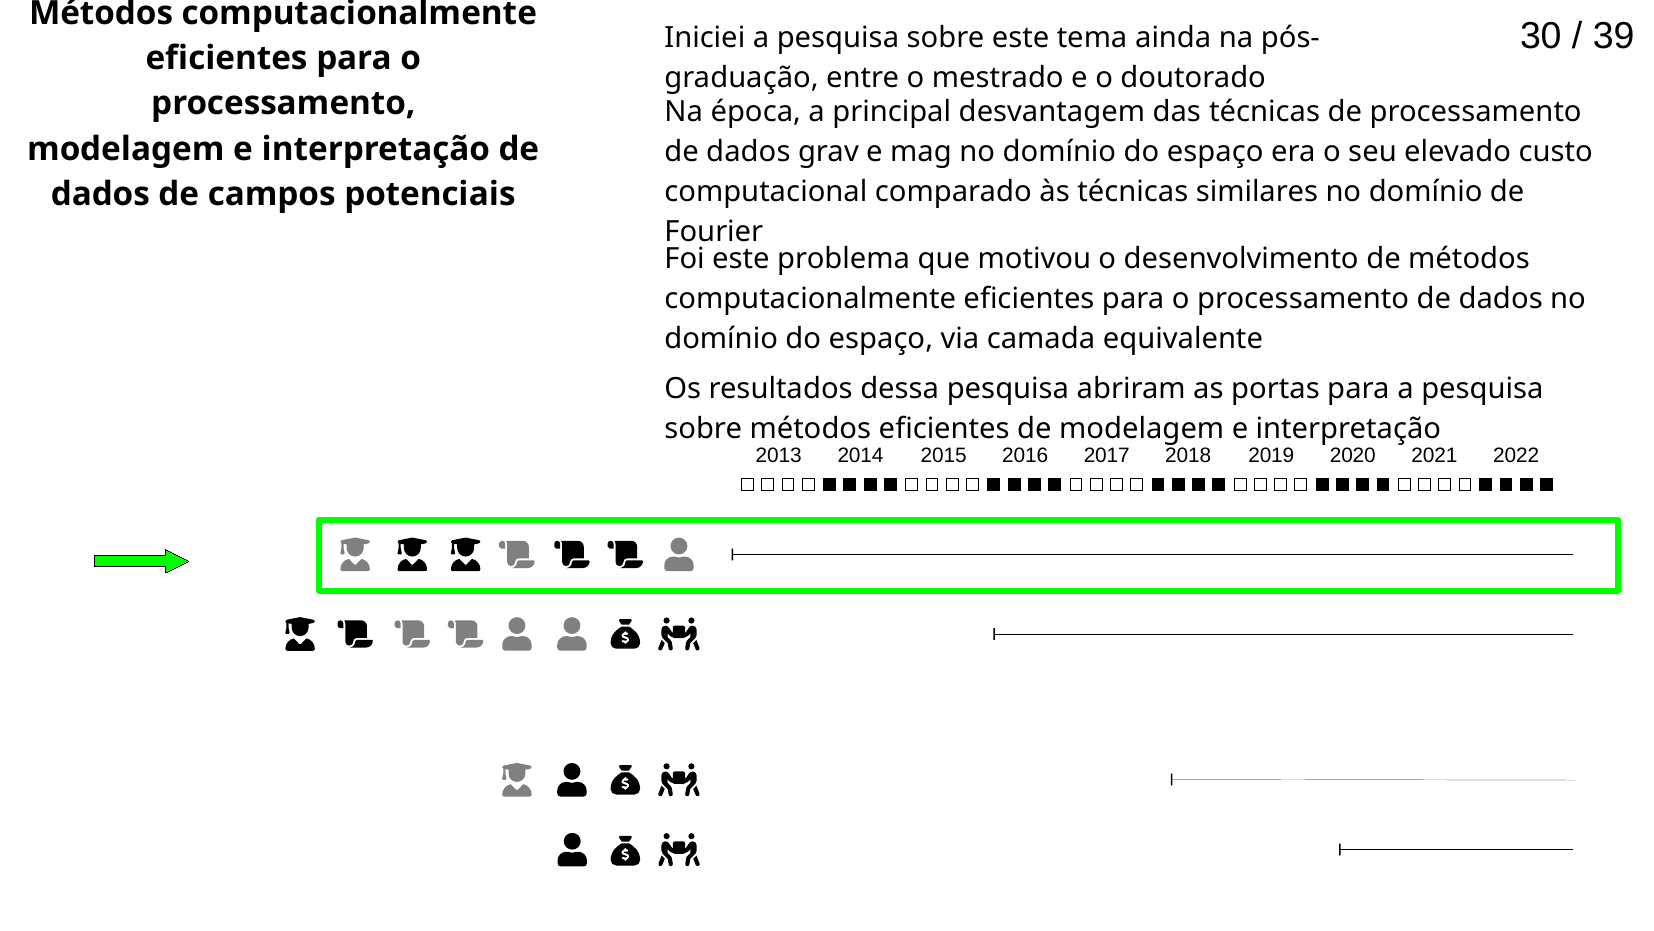

Métodos computacionalmente eficientes para o processamento,
modelagem e interpretação de dados de campos potenciais
Iniciei a pesquisa sobre este tema ainda na pós-graduação, entre o mestrado e o doutorado
Na época, a principal desvantagem das técnicas de processamento de dados grav e mag no domínio do espaço era o seu elevado custo computacional comparado às técnicas similares no domínio de Fourier
Foi este problema que motivou o desenvolvimento de métodos computacionalmente eficientes para o processamento de dados no domínio do espaço, via camada equivalente
Os resultados dessa pesquisa abriram as portas para a pesquisa sobre métodos eficientes de modelagem e interpretação
2013
2014
2015
2016
2017
2018
2019
2020
2021
2022